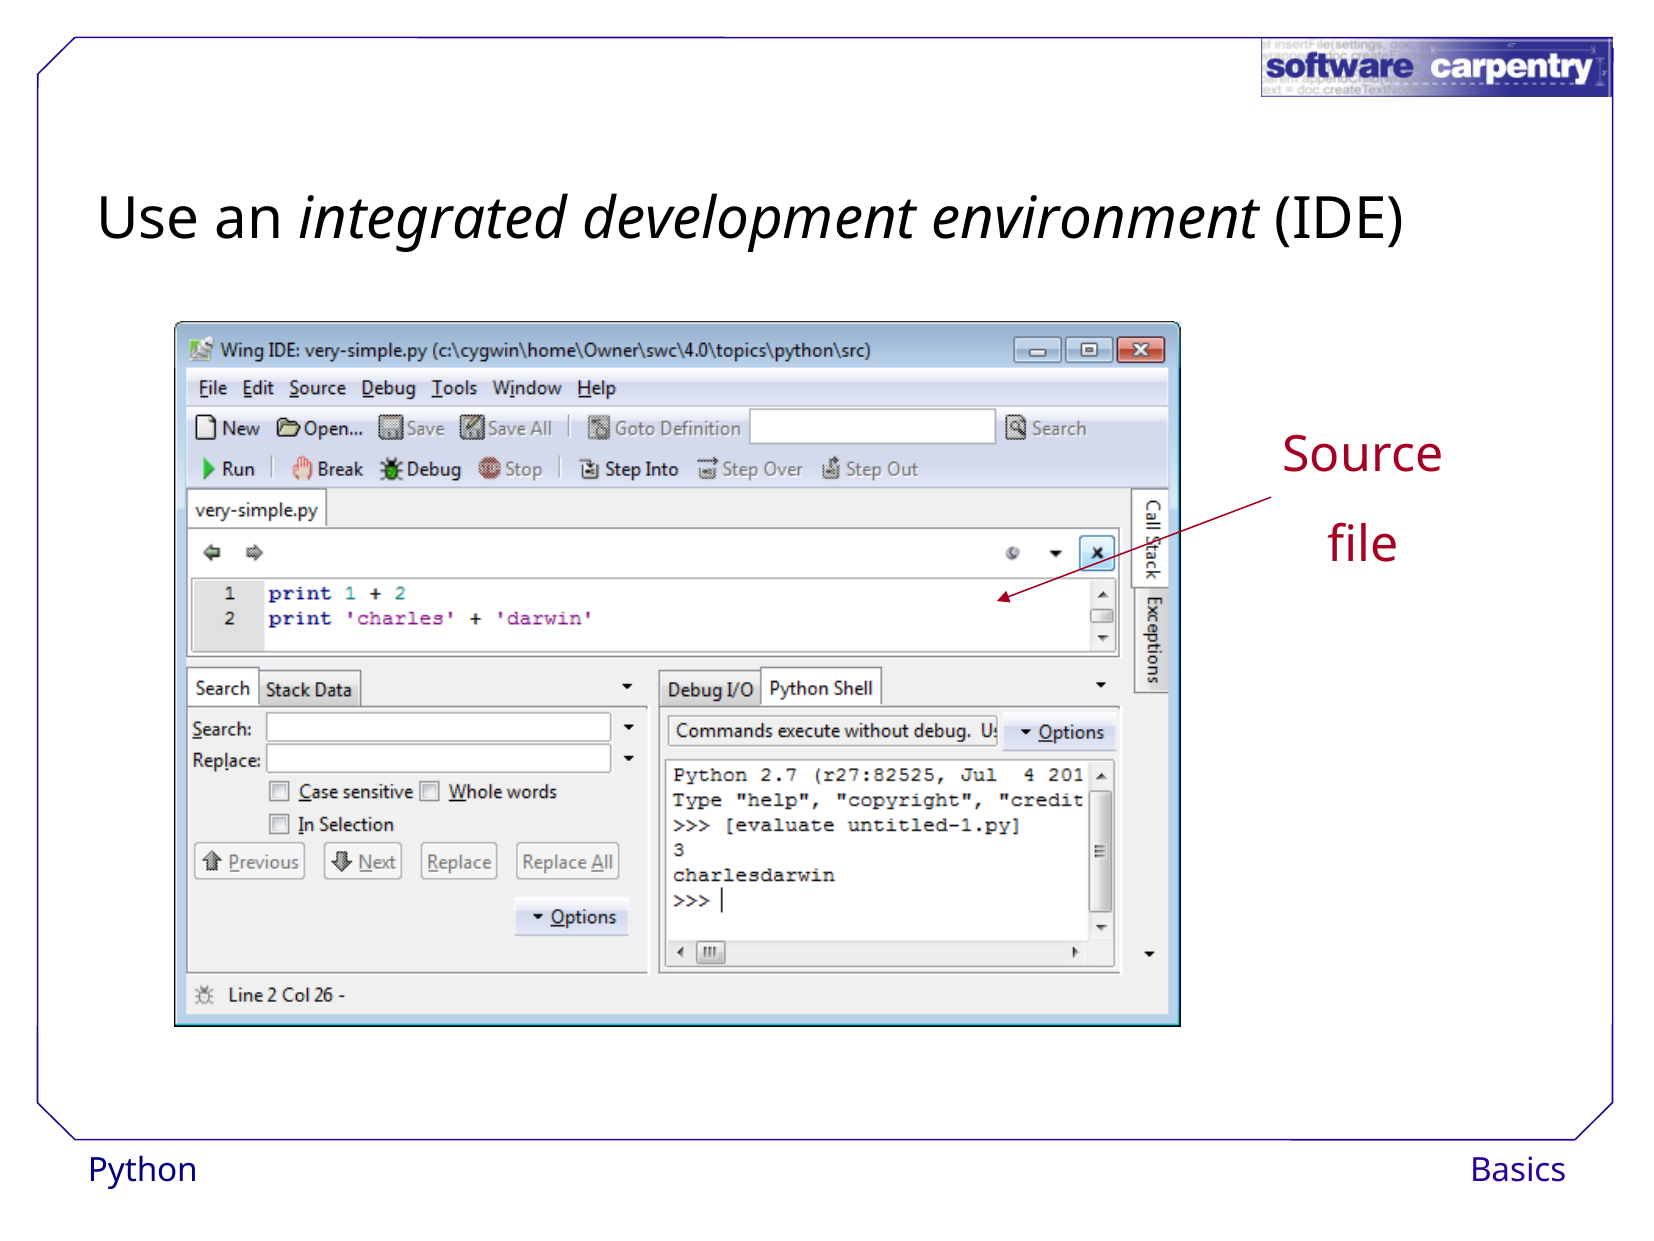

Use an integrated development environment (IDE)
Source
file